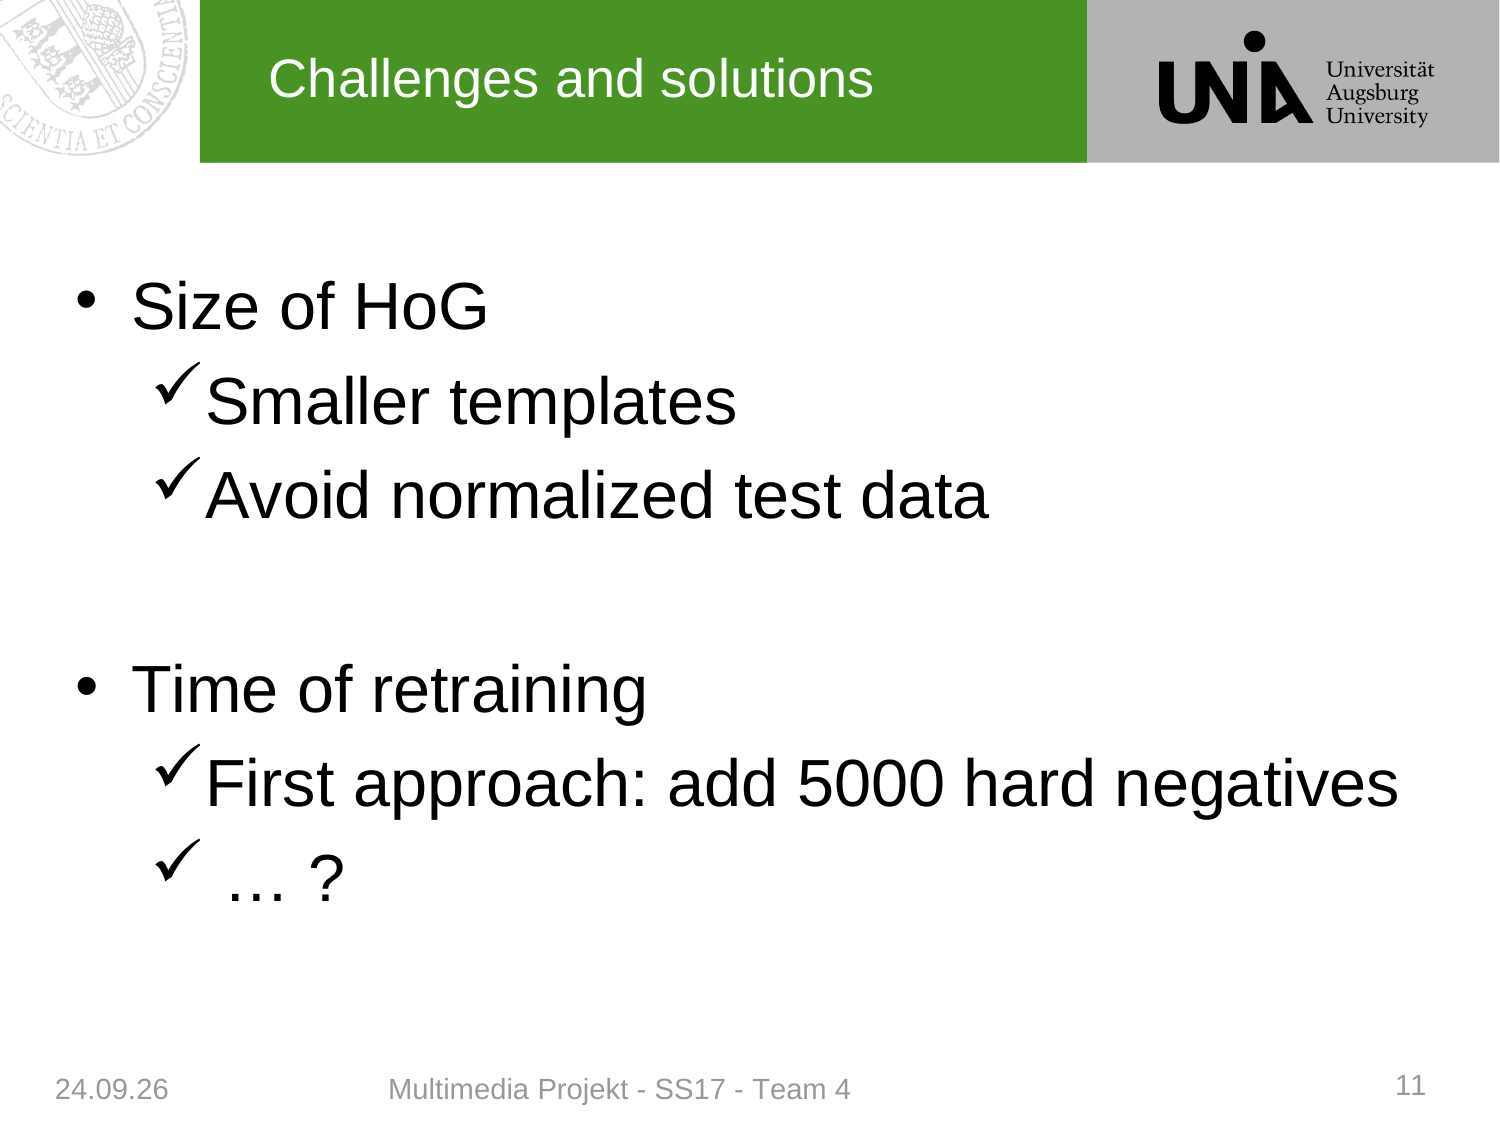

# Challenges and solutions
Size of HoG
Smaller templates
Avoid normalized test data
Time of retraining
First approach: add 5000 hard negatives
 … ?
11
Multimedia Projekt - SS17 - Team 4